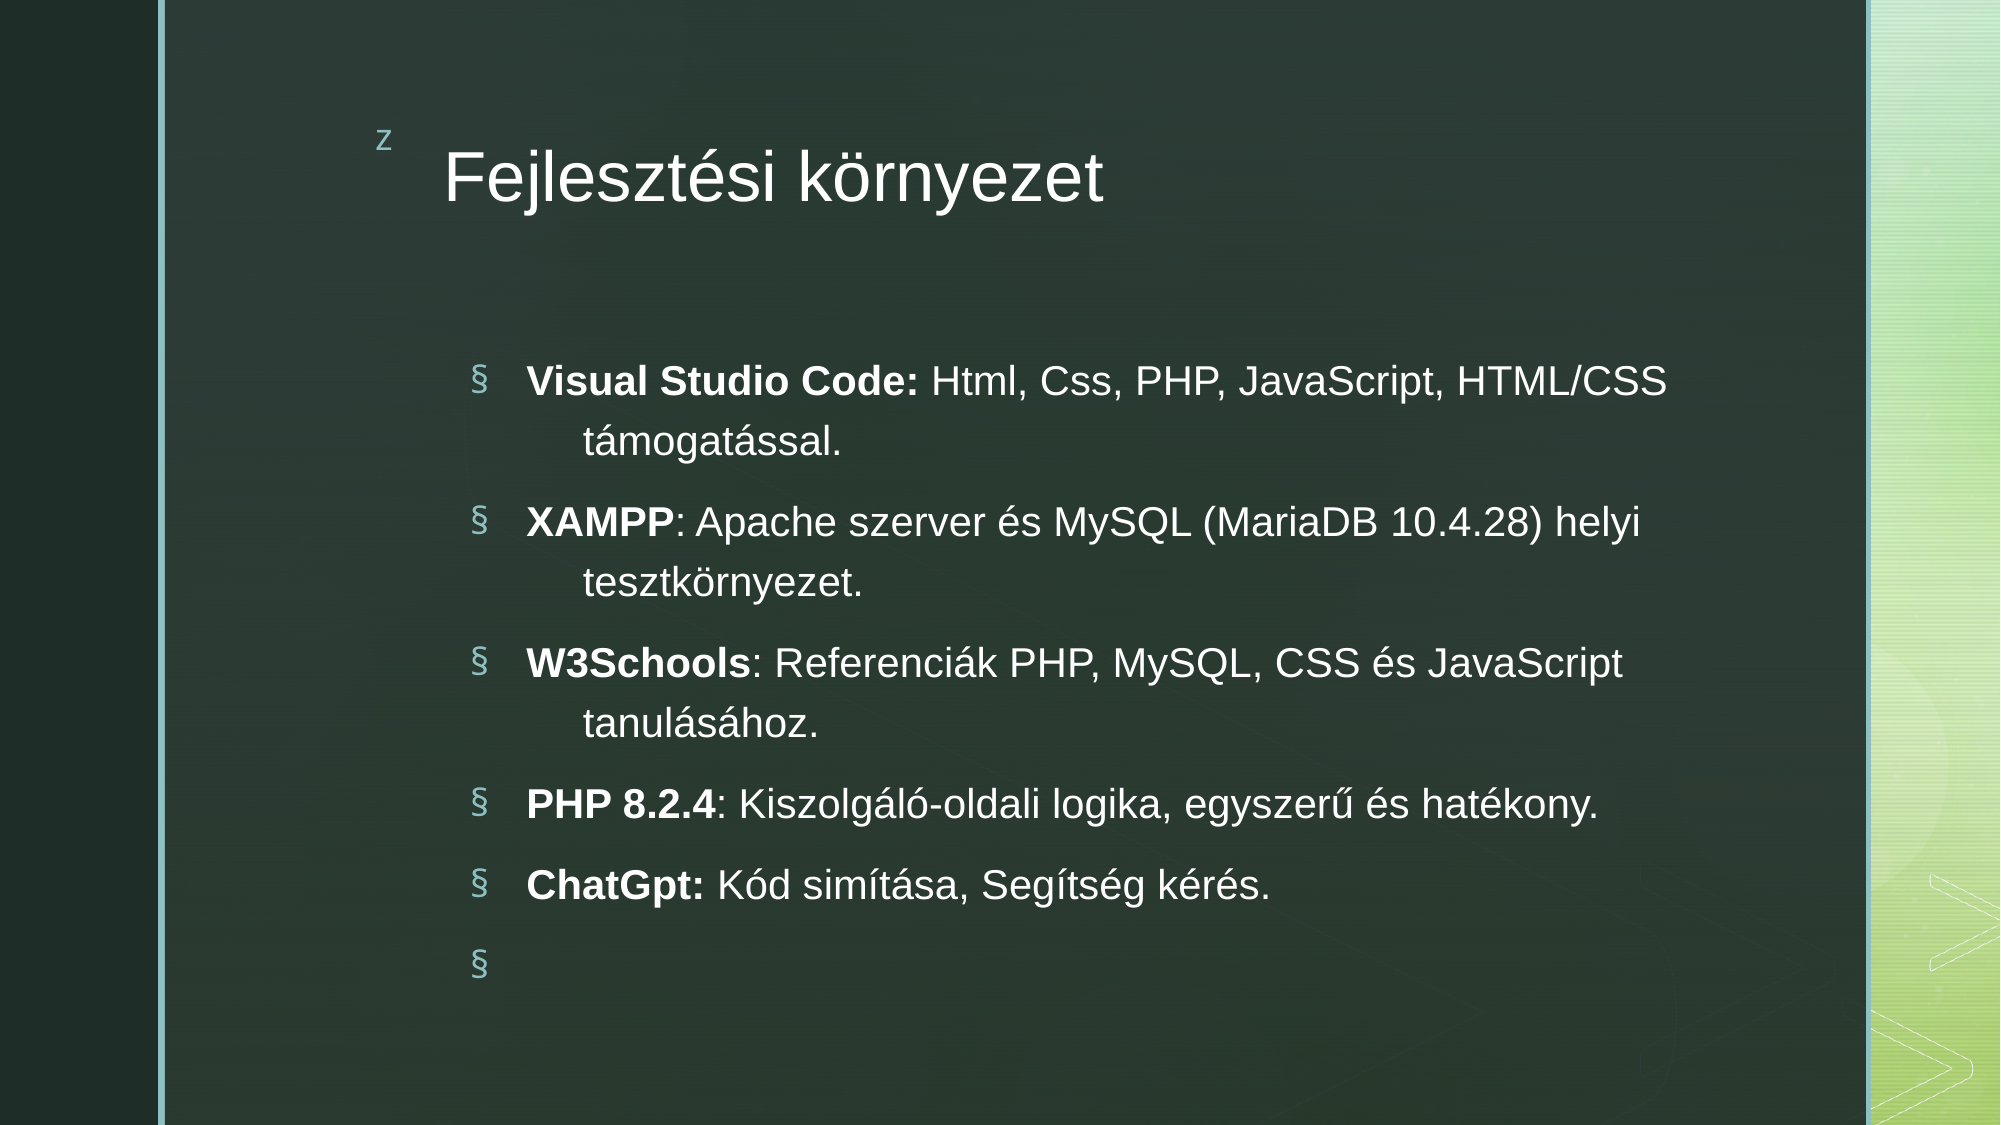

# Fejlesztési környezet
Visual Studio Code: Html, Css, PHP, JavaScript, HTML/CSS támogatással.
XAMPP: Apache szerver és MySQL (MariaDB 10.4.28) helyi tesztkörnyezet.
W3Schools: Referenciák PHP, MySQL, CSS és JavaScript tanulásához.
PHP 8.2.4: Kiszolgáló-oldali logika, egyszerű és hatékony.
ChatGpt: Kód simítása, Segítség kérés.